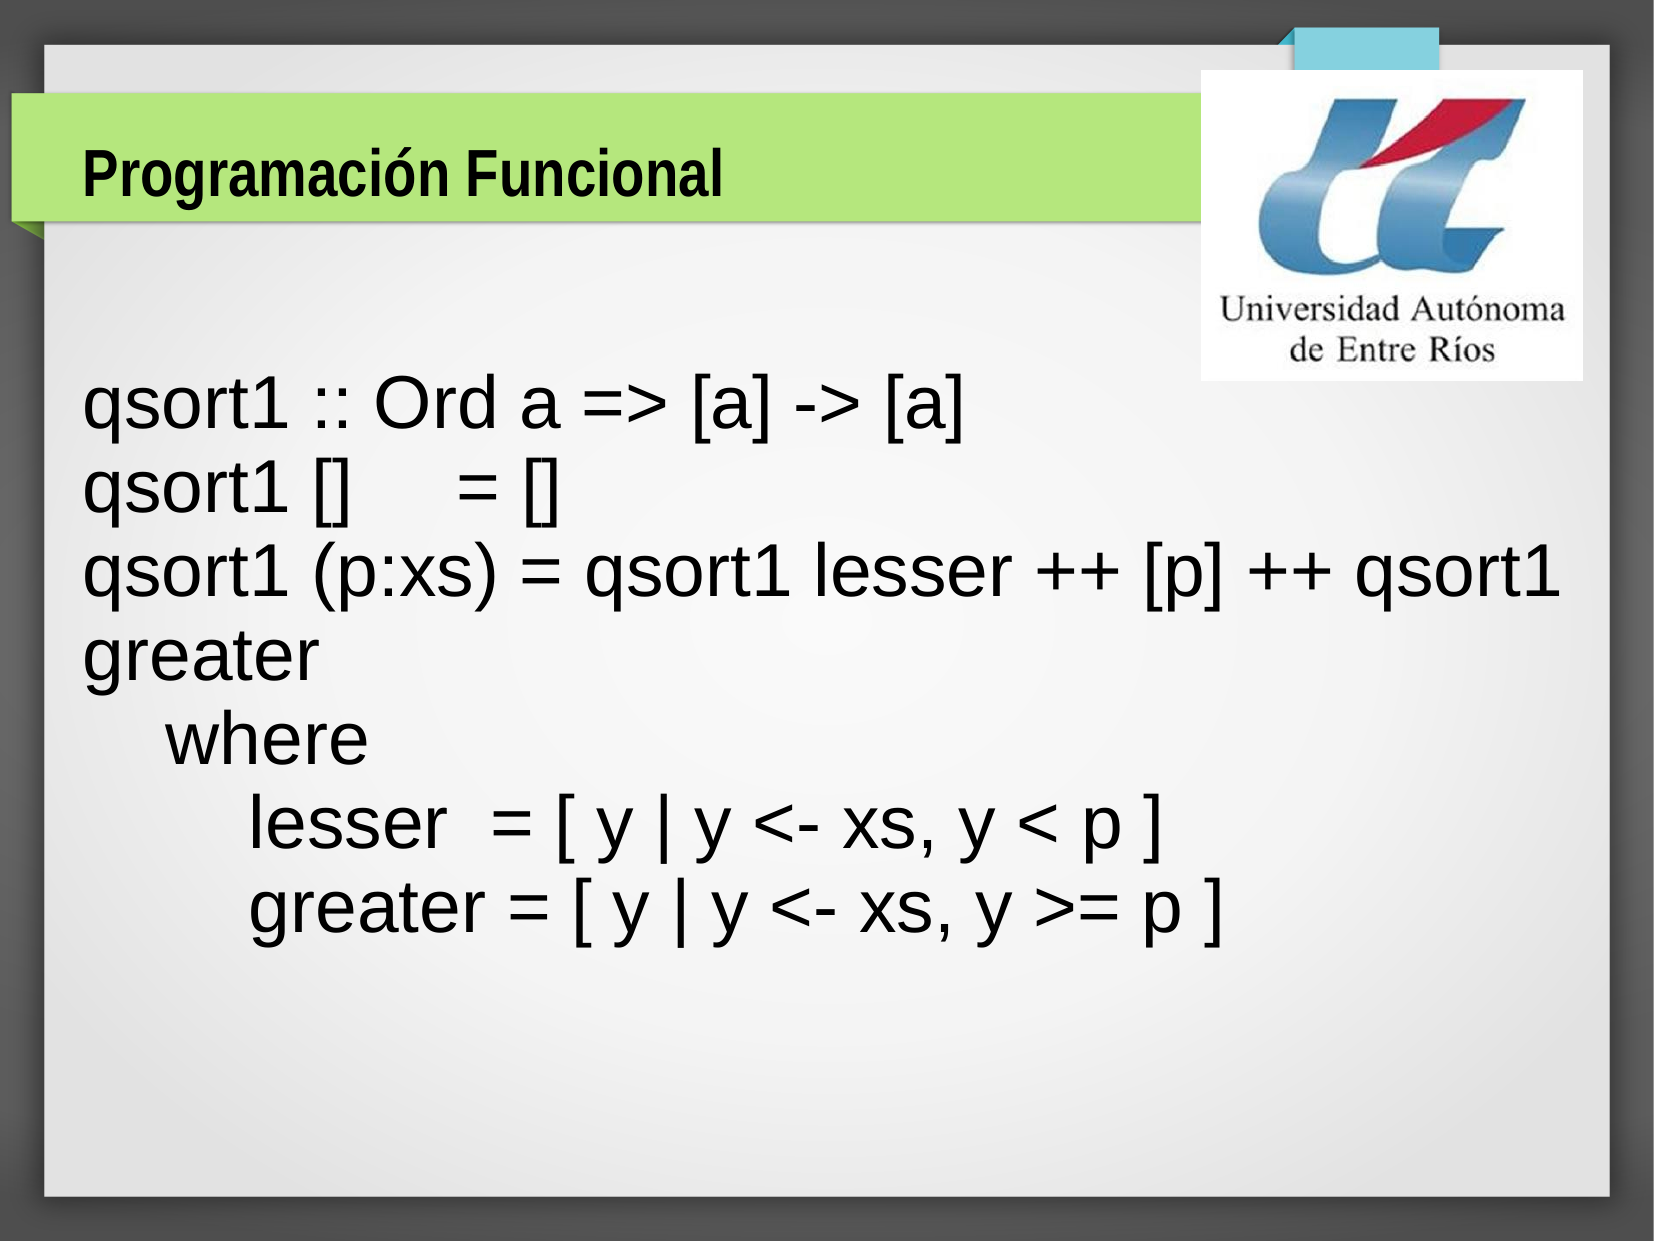

# Programación Funcional
qsort1 :: Ord a => [a] -> [a]
qsort1 [] = []
qsort1 (p:xs) = qsort1 lesser ++ [p] ++ qsort1 greater
 where
 lesser = [ y | y <- xs, y < p ]
 greater = [ y | y <- xs, y >= p ]